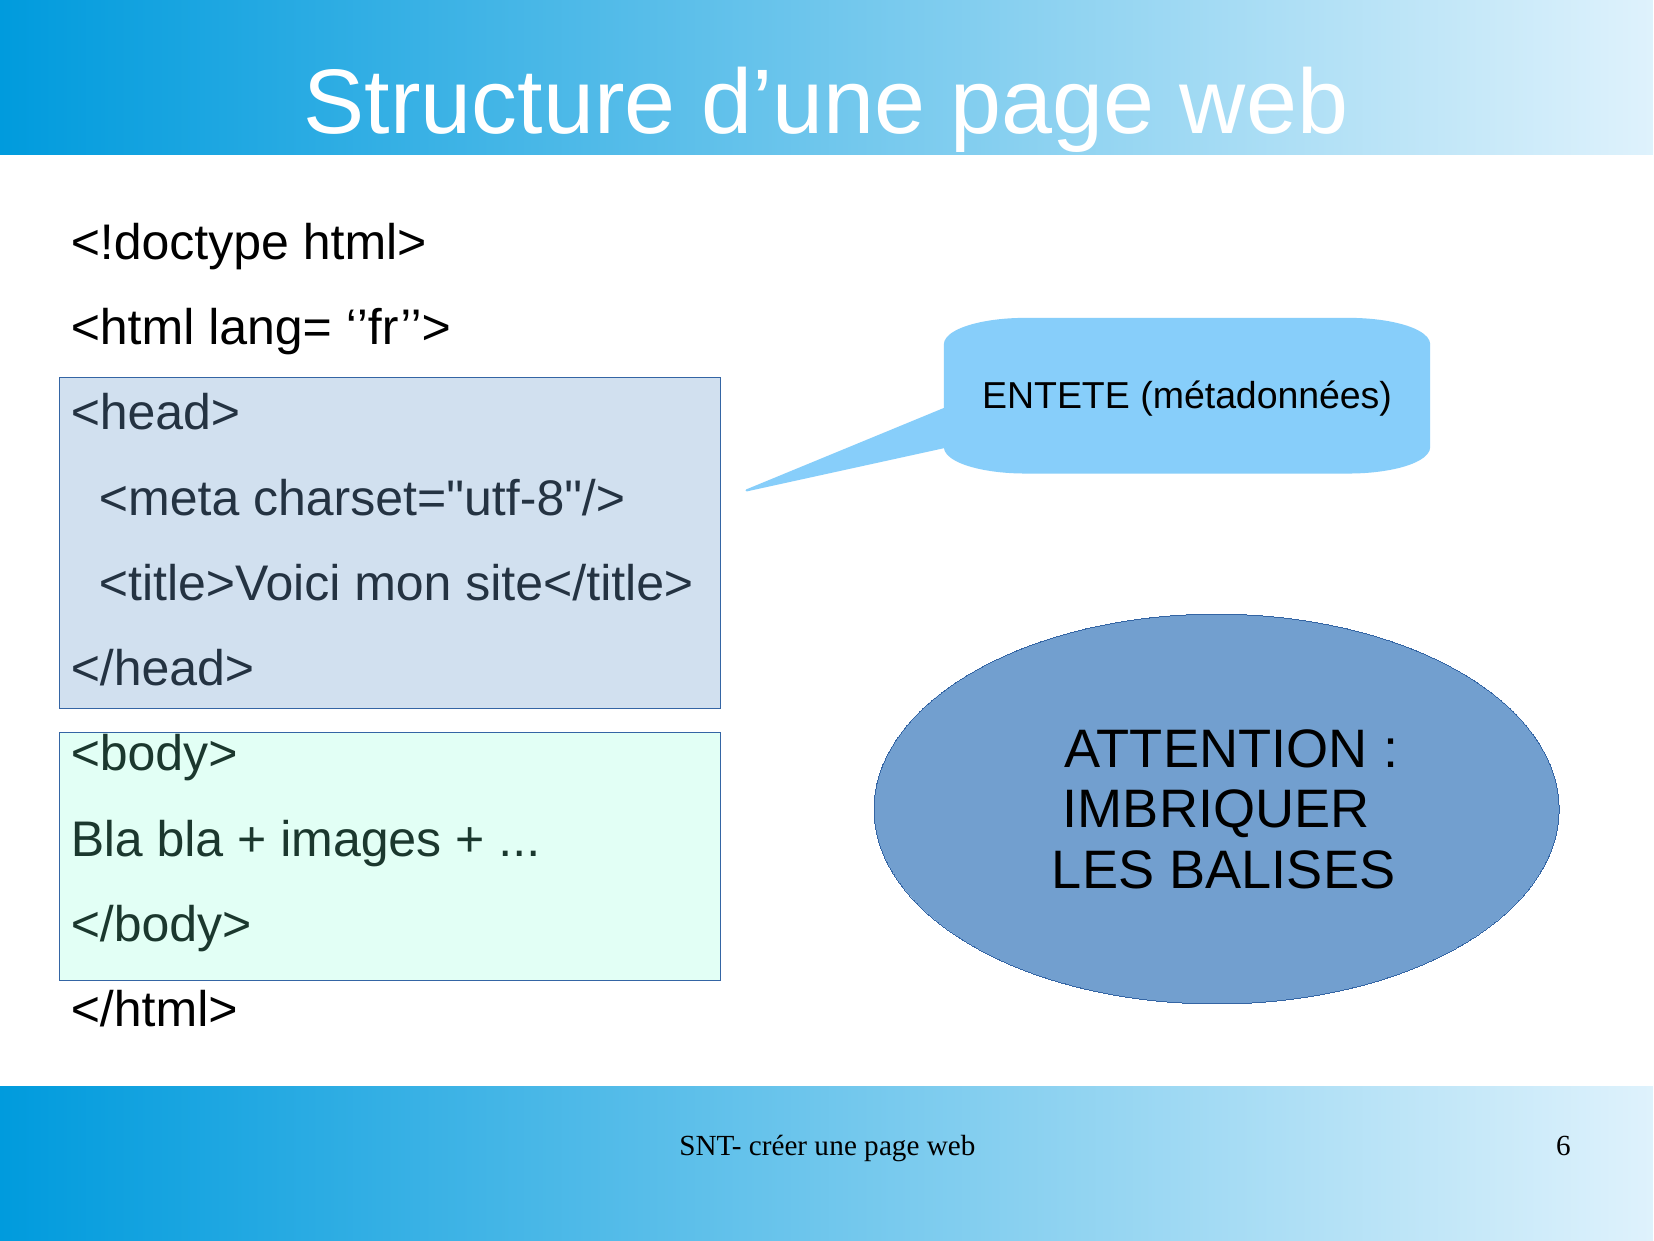

# Structure d’une page web
<!doctype html>
<html lang= ‘’fr’’>
<head>
 <meta charset="utf-8"/>
 <title>Voici mon site</title>
</head>
<body>
Bla bla + images + ...
</body>
</html>
ENTETE (métadonnées)
 ATTENTION :
IMBRIQUER
 LES BALISES
SNT- créer une page web
6